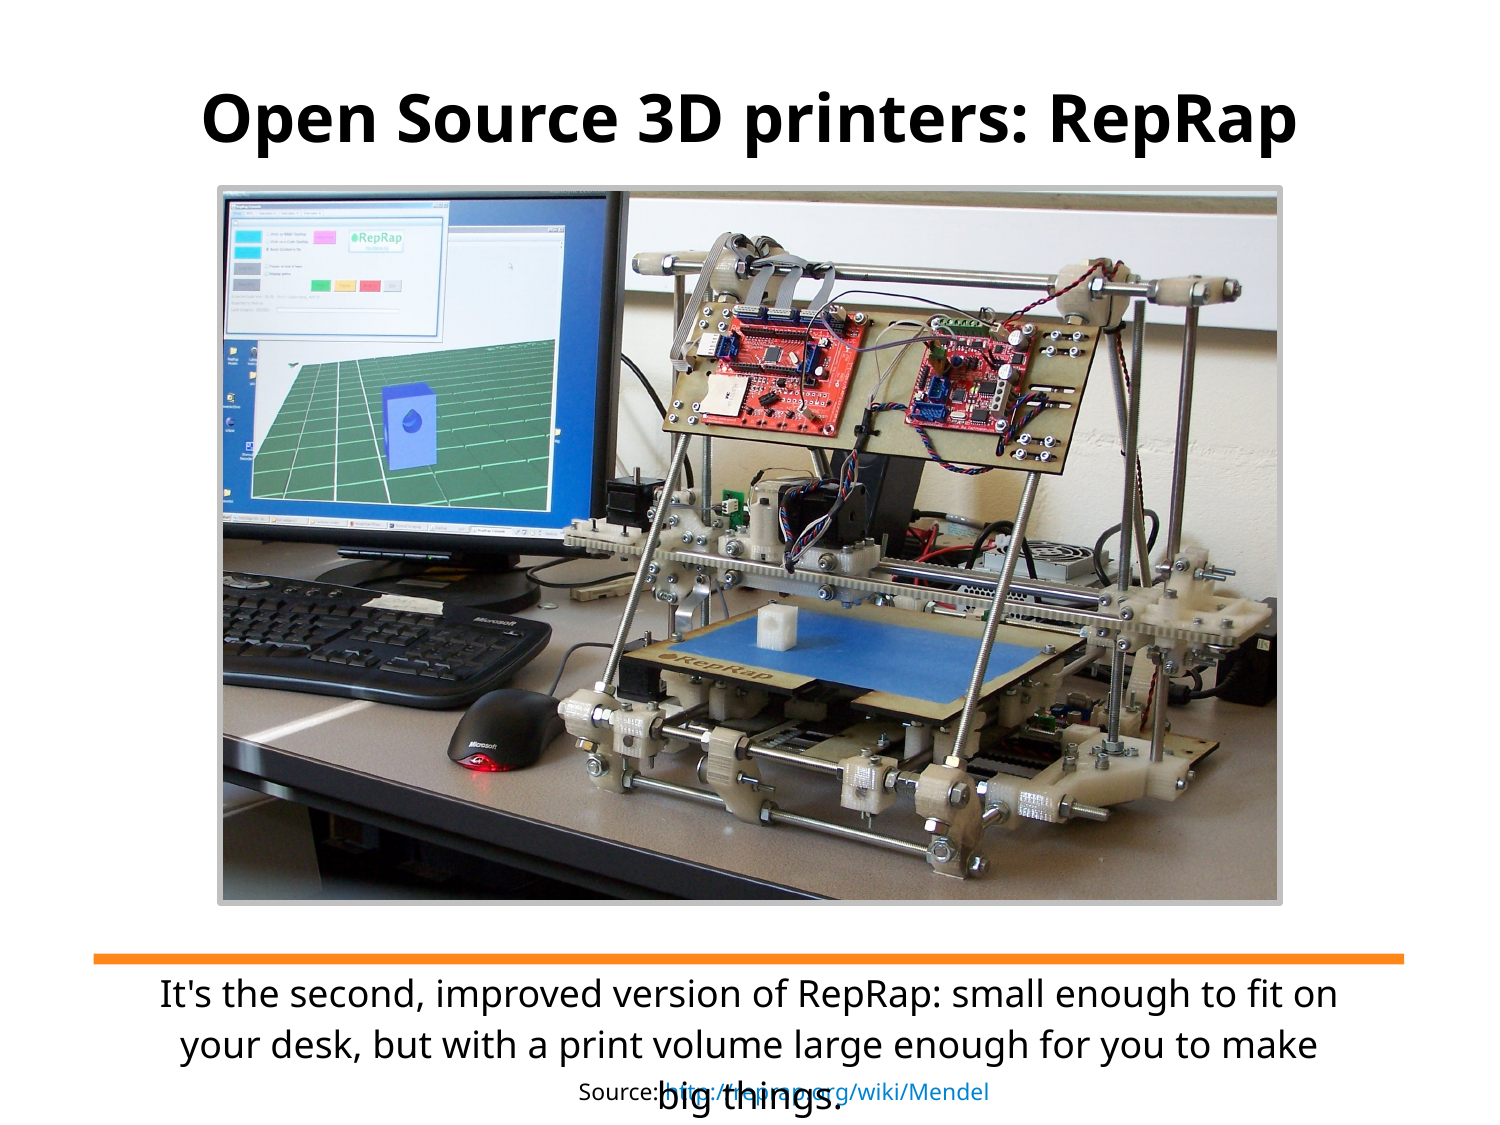

# Open Source 3D printers: RepRap
It's the second, improved version of RepRap: small enough to fit on your desk, but with a print volume large enough for you to make big things.
Source: http://reprap.org/wiki/Mendel